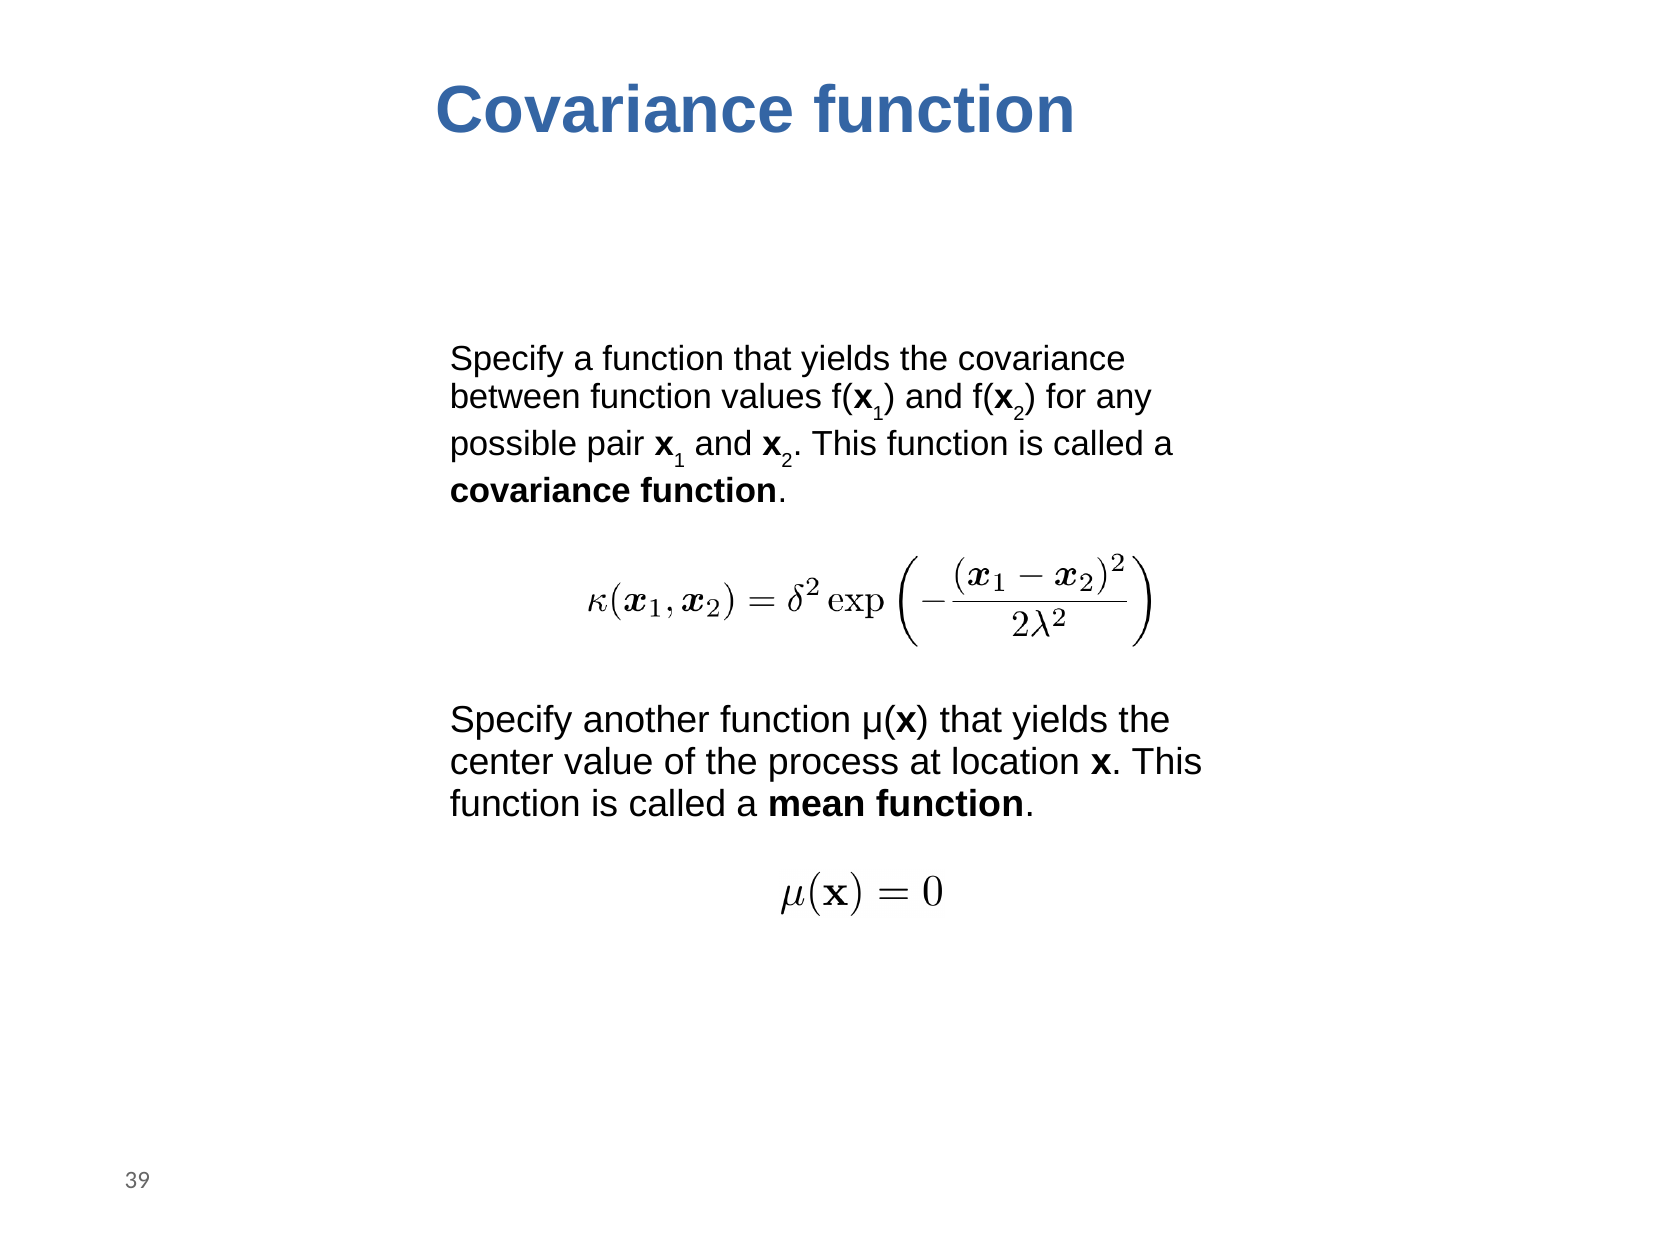

# Covariance function
Specify a function that yields the covariance between function values f(x1) and f(x2) for any possible pair x1 and x2. This function is called a covariance function.
Specify another function μ(x) that yields the center value of the process at location x. This function is called a mean function.
39